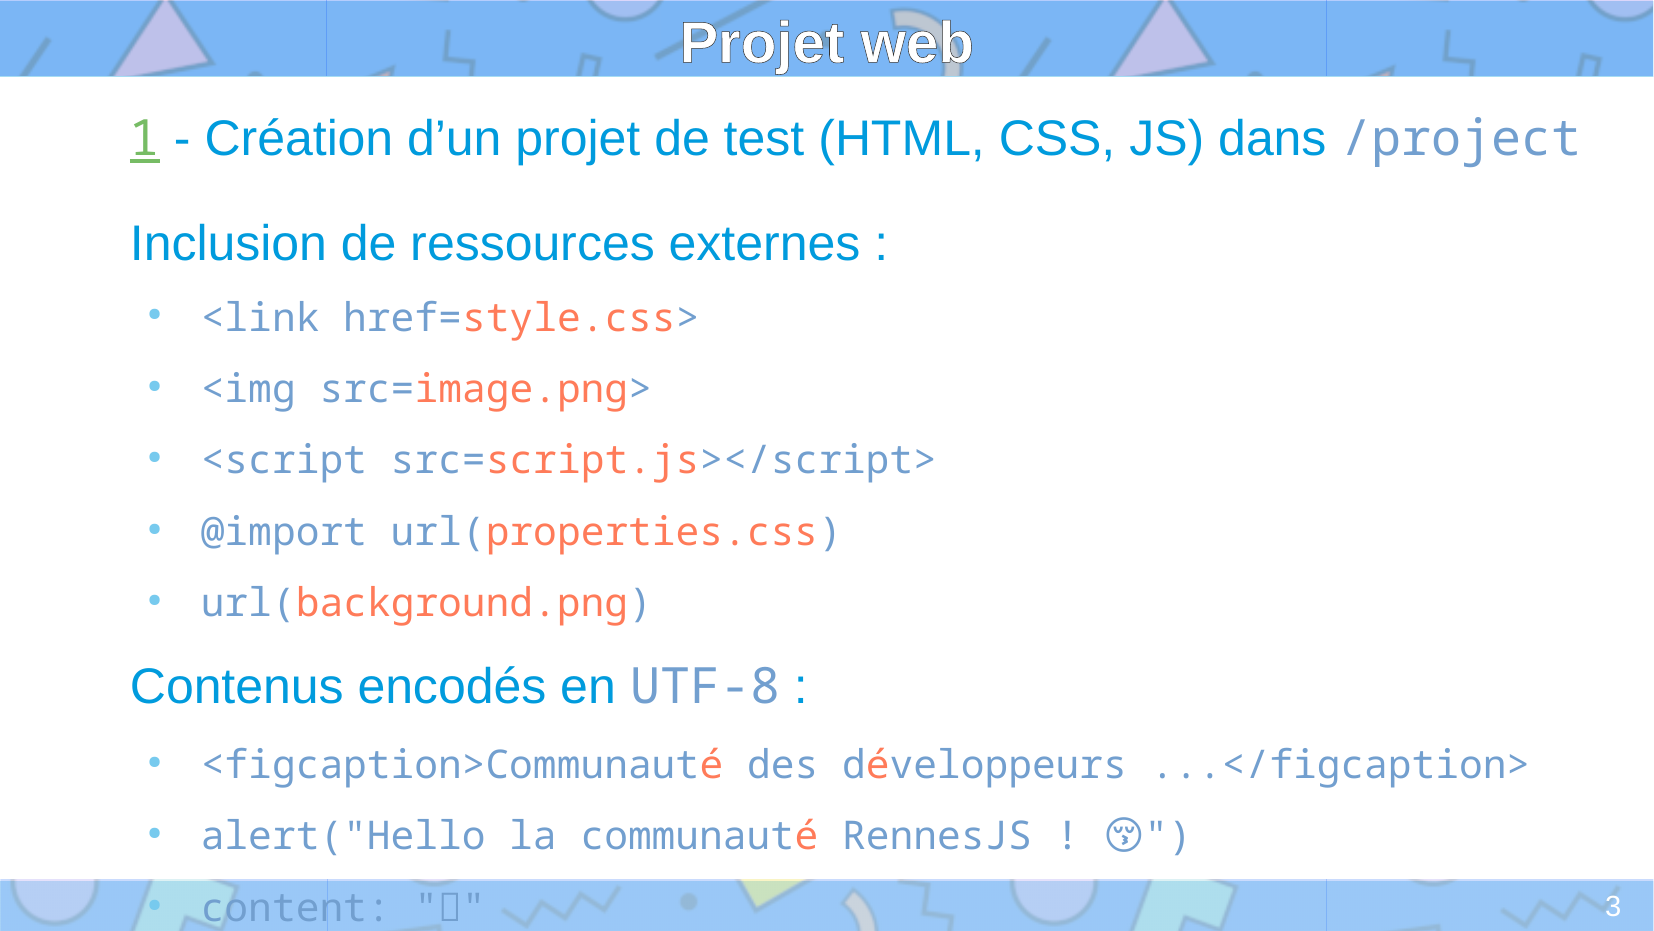

# Projet web
1 - Création d’un projet de test (HTML, CSS, JS) dans /project
Inclusion de ressources externes :
<link href=style.css>
<img src=image.png>
<script src=script.js></script>
@import url(properties.css)
url(background.png)
Contenus encodés en UTF-8 :
<figcaption>Communauté des développeurs ...</figcaption>
alert("Hello la communauté RennesJS ! 😚")
content: "👋"
3